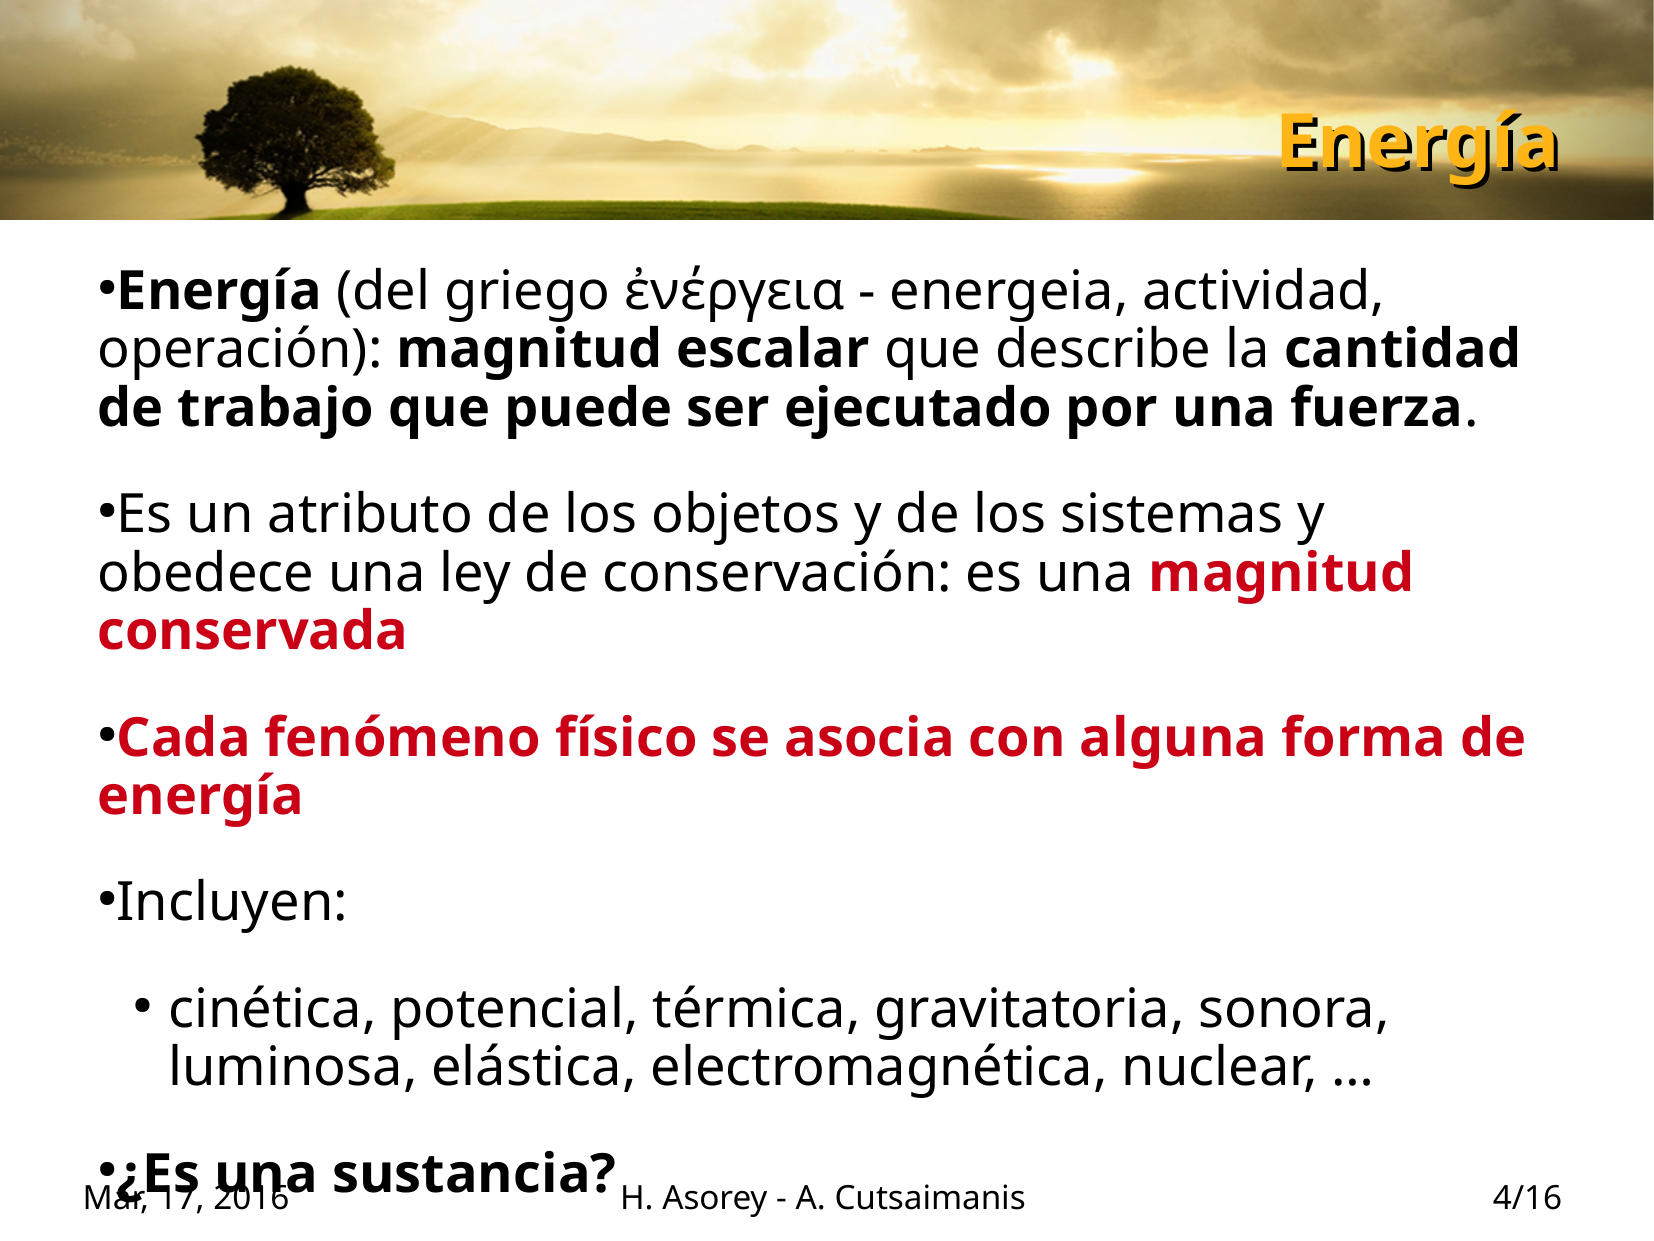

# Energía
Energía (del griego ἐνέργεια - energeia, actividad, operación): magnitud escalar que describe la cantidad de trabajo que puede ser ejecutado por una fuerza.
Es un atributo de los objetos y de los sistemas y obedece una ley de conservación: es una magnitud conservada
Cada fenómeno físico se asocia con alguna forma de energía
Incluyen:
cinética, potencial, térmica, gravitatoria, sonora, luminosa, elástica, electromagnética, nuclear, …
¿Es una sustancia?
Mar, 17, 2016
H. Asorey - A. Cutsaimanis
4